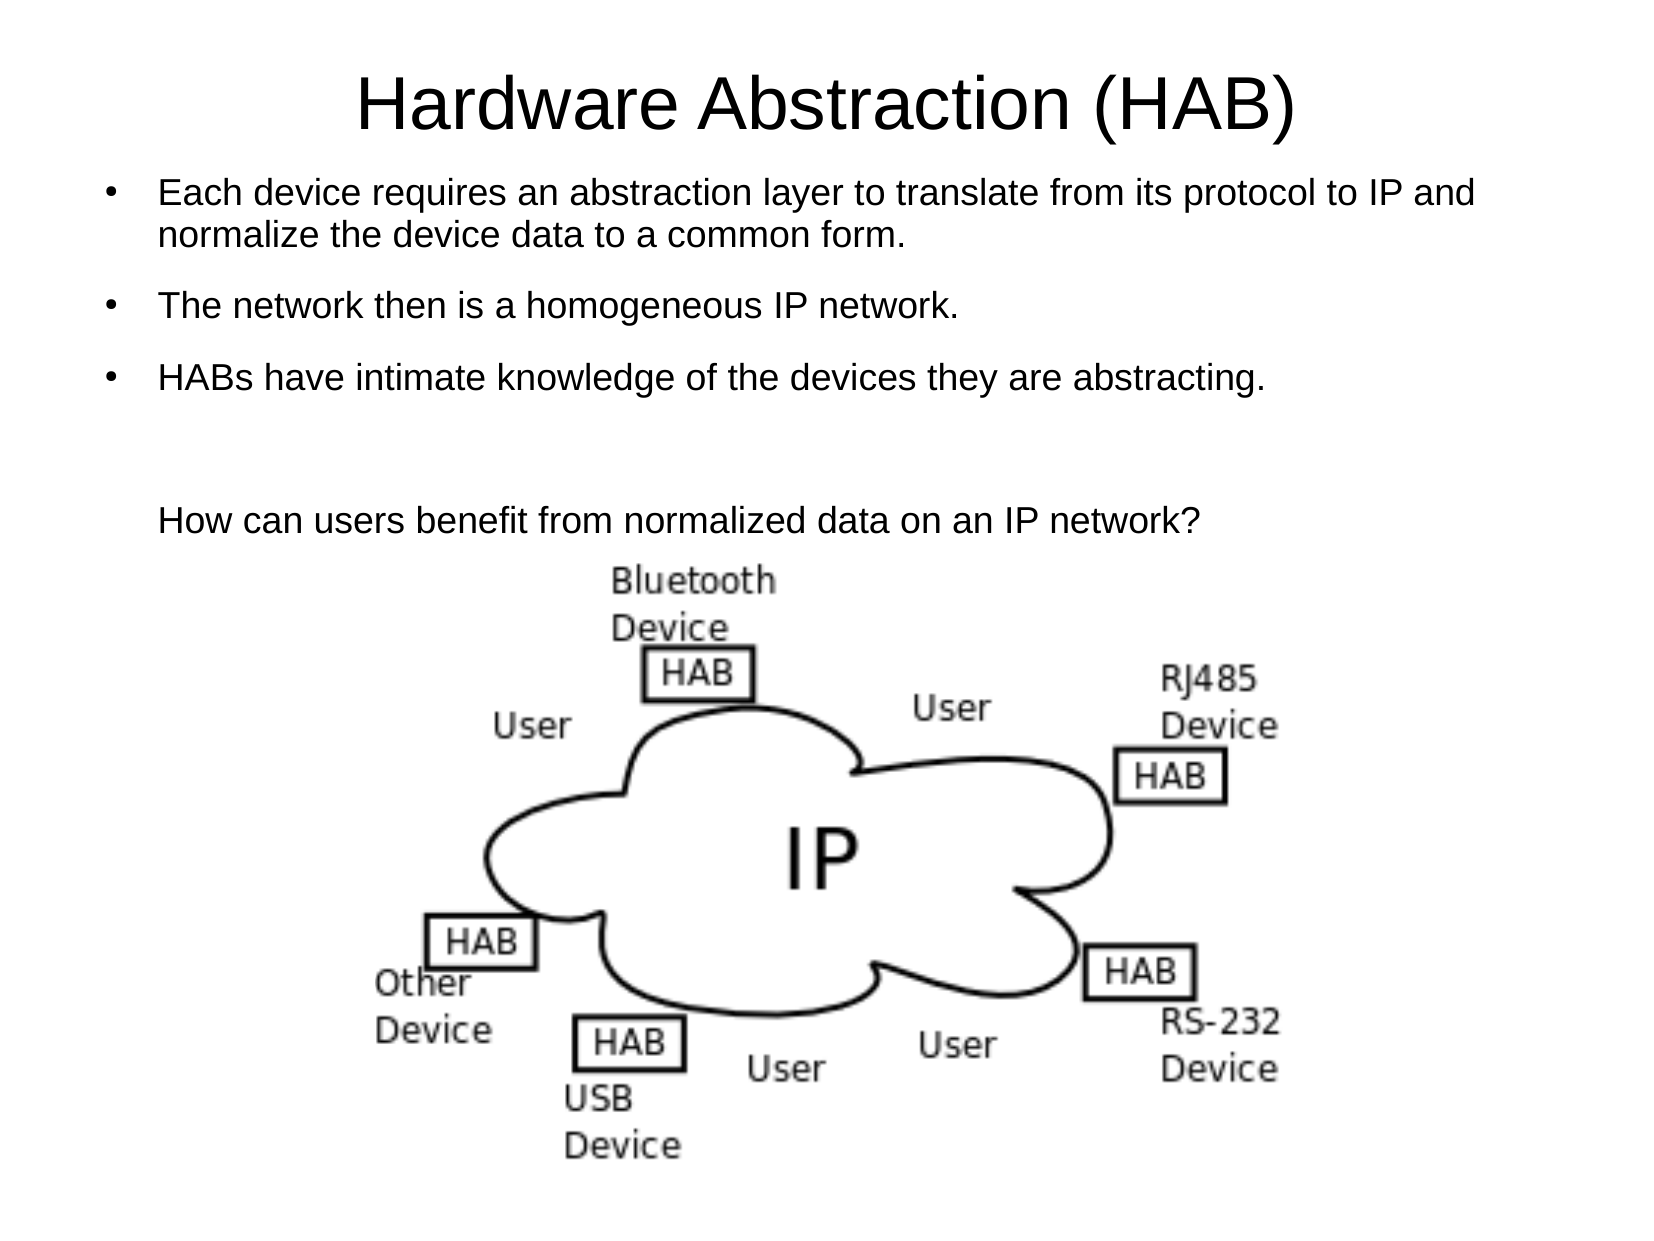

# Hardware Abstraction (HAB)
Each device requires an abstraction layer to translate from its protocol to IP and normalize the device data to a common form.
The network then is a homogeneous IP network.
HABs have intimate knowledge of the devices they are abstracting.
How can users benefit from normalized data on an IP network?